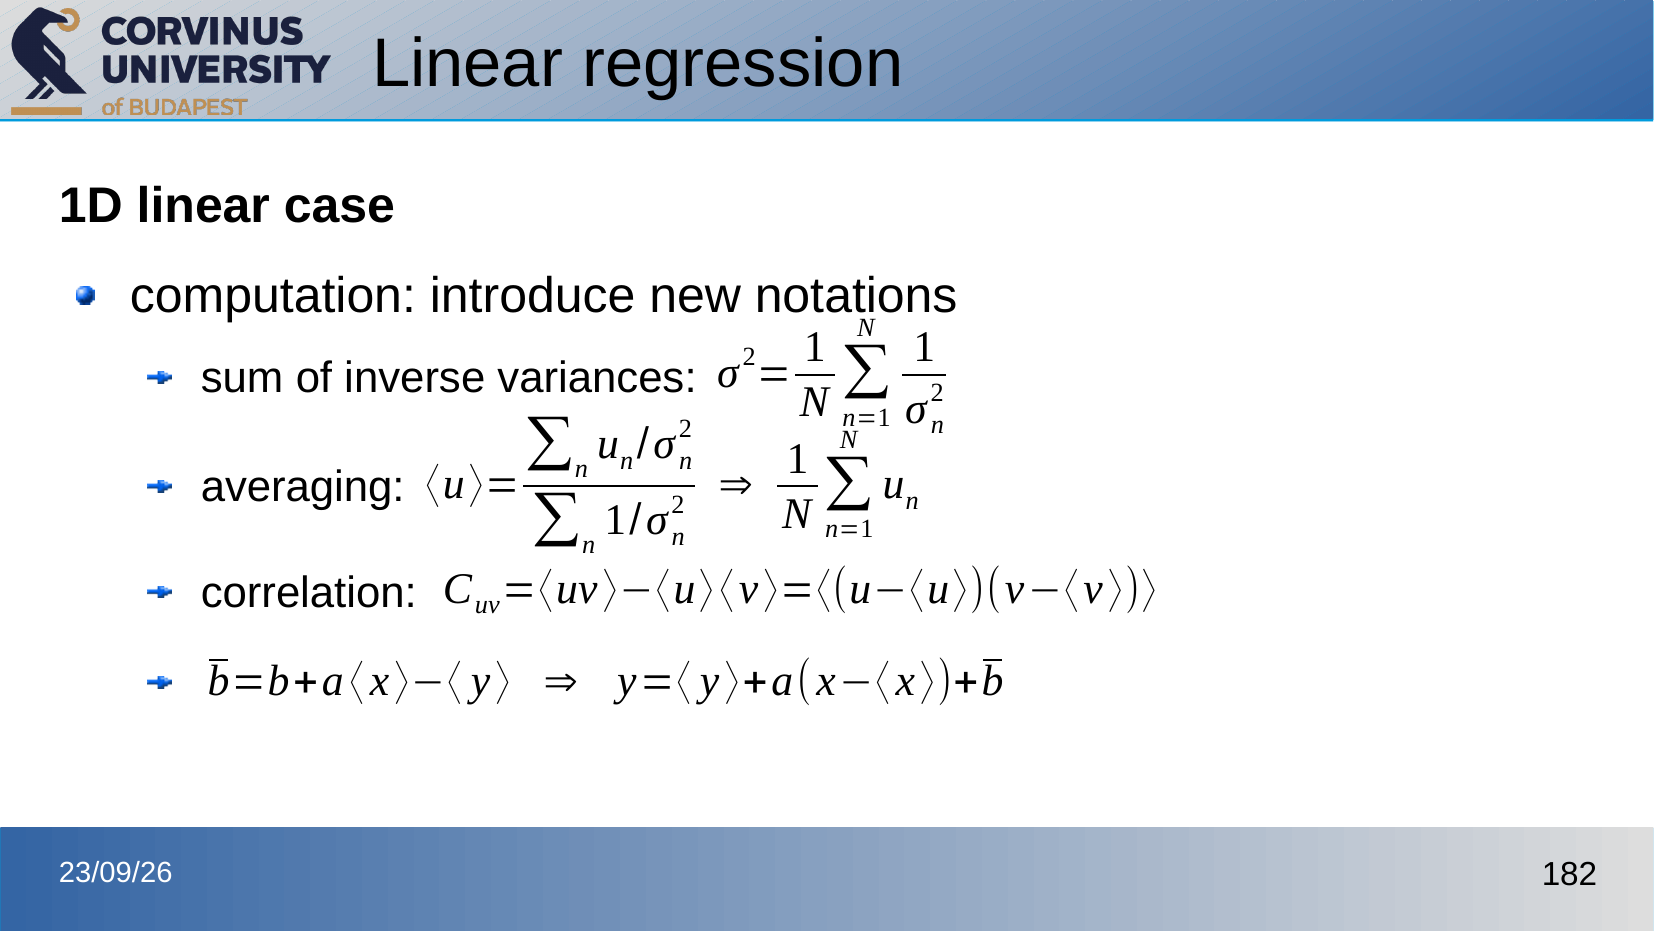

# Linear regression
1D linear case
computation: introduce new notations
sum of inverse variances:
averaging:
correlation: